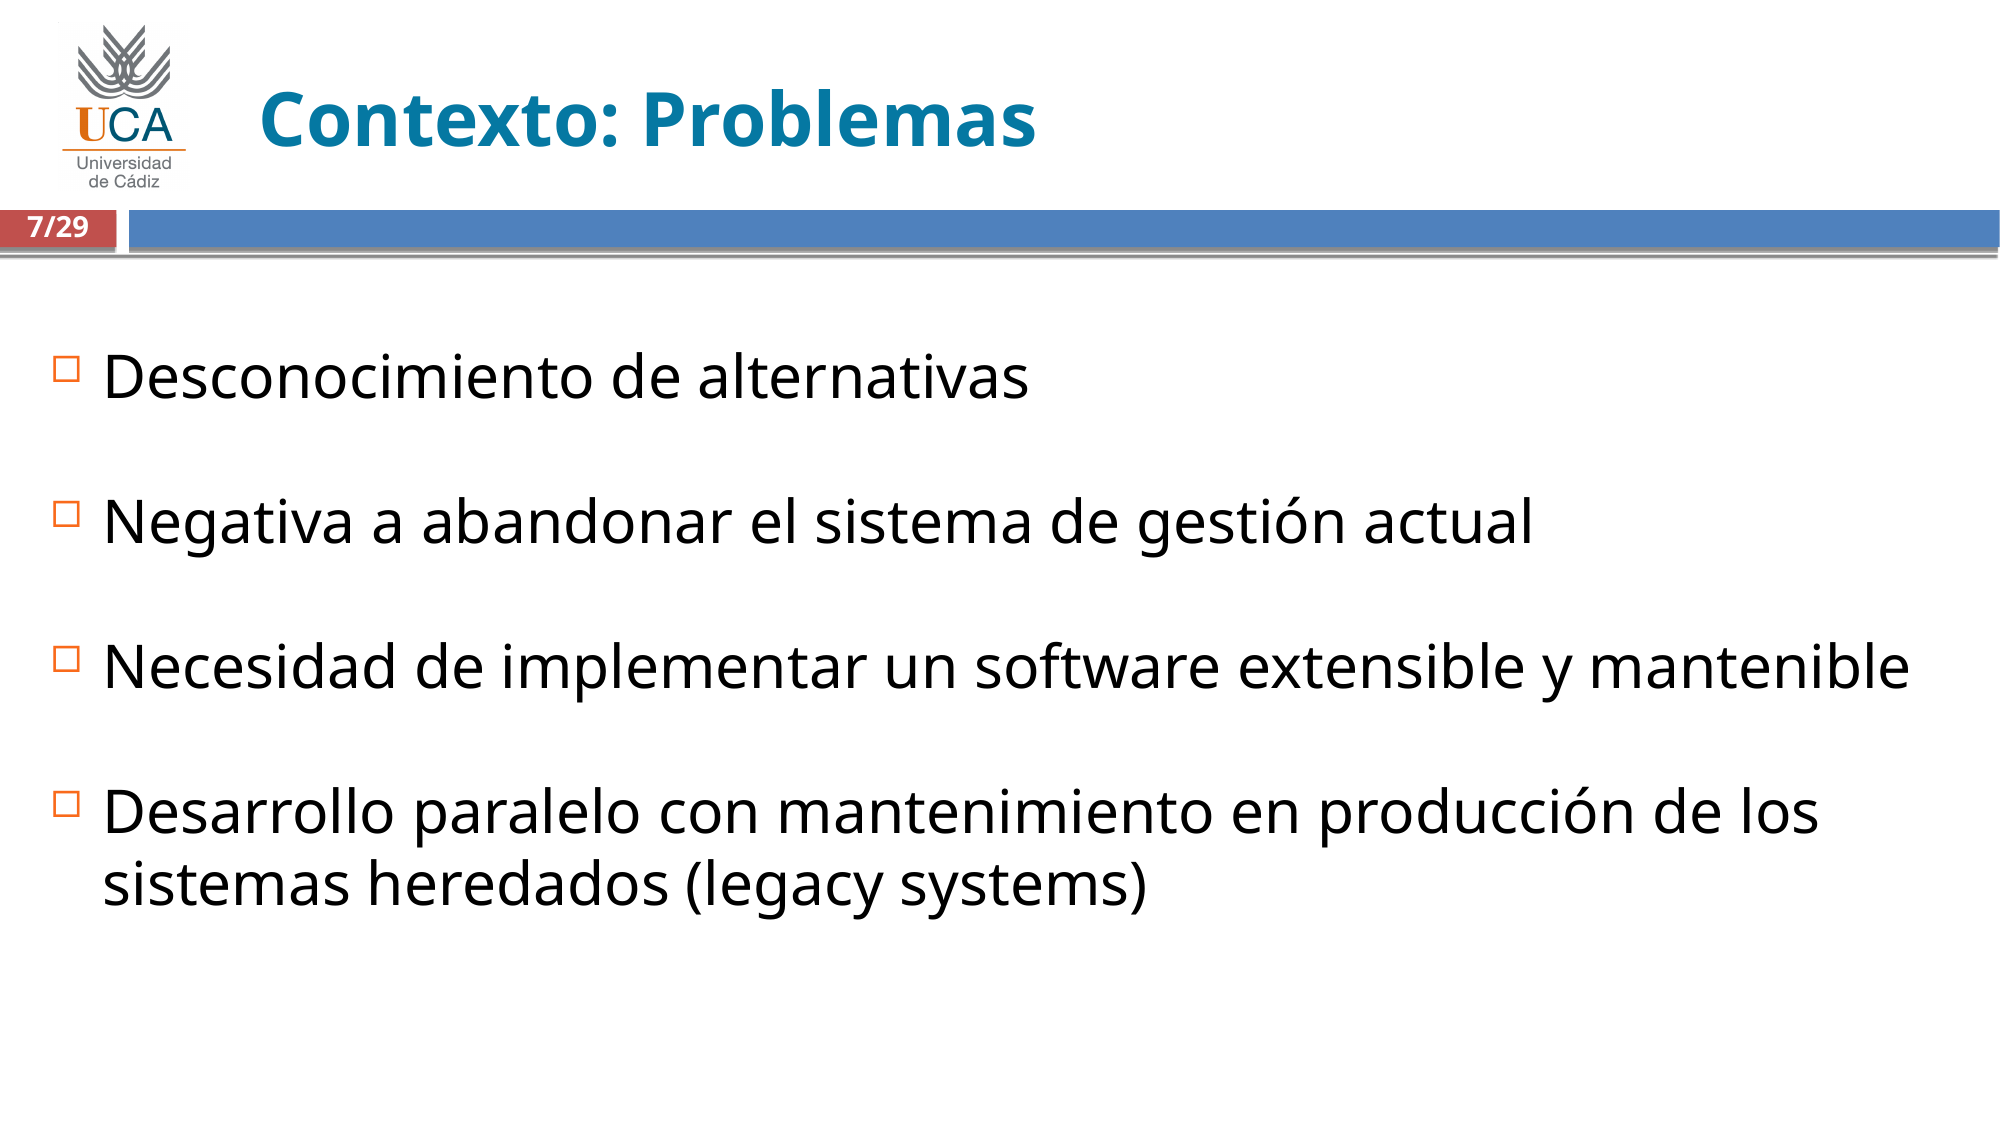

Contexto: Problemas
Desconocimiento de alternativas
Negativa a abandonar el sistema de gestión actual
Necesidad de implementar un software extensible y mantenible
Desarrollo paralelo con mantenimiento en producción de los sistemas heredados (legacy systems)